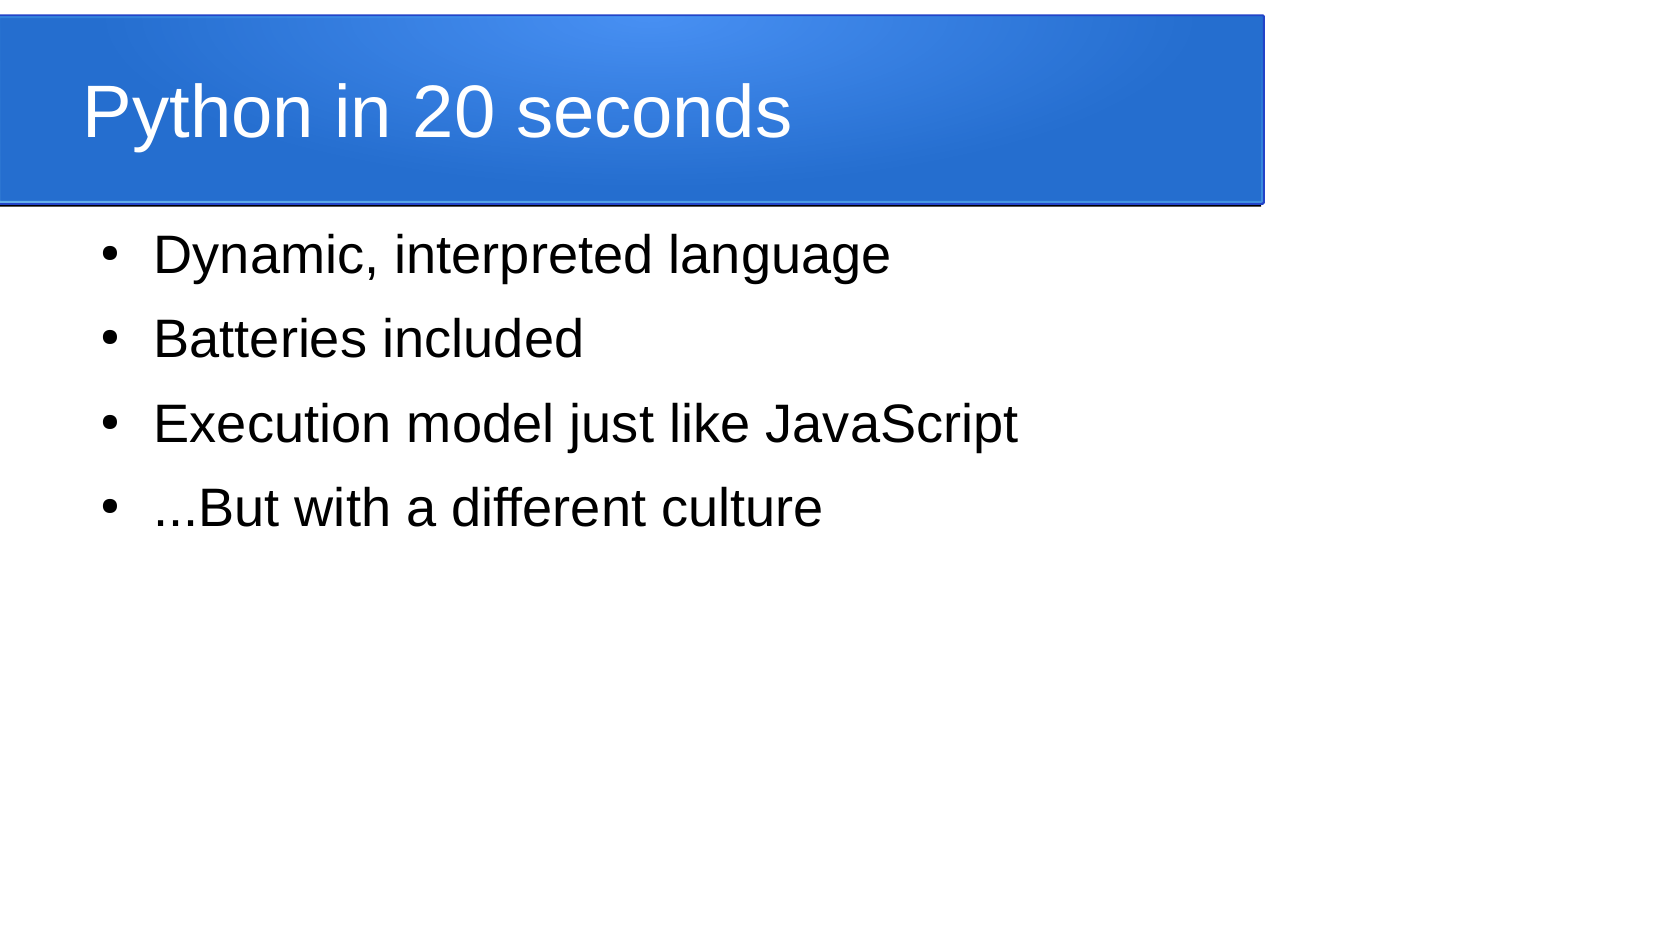

# Python in 20 seconds
Dynamic, interpreted language
Batteries included
Execution model just like JavaScript
...But with a different culture